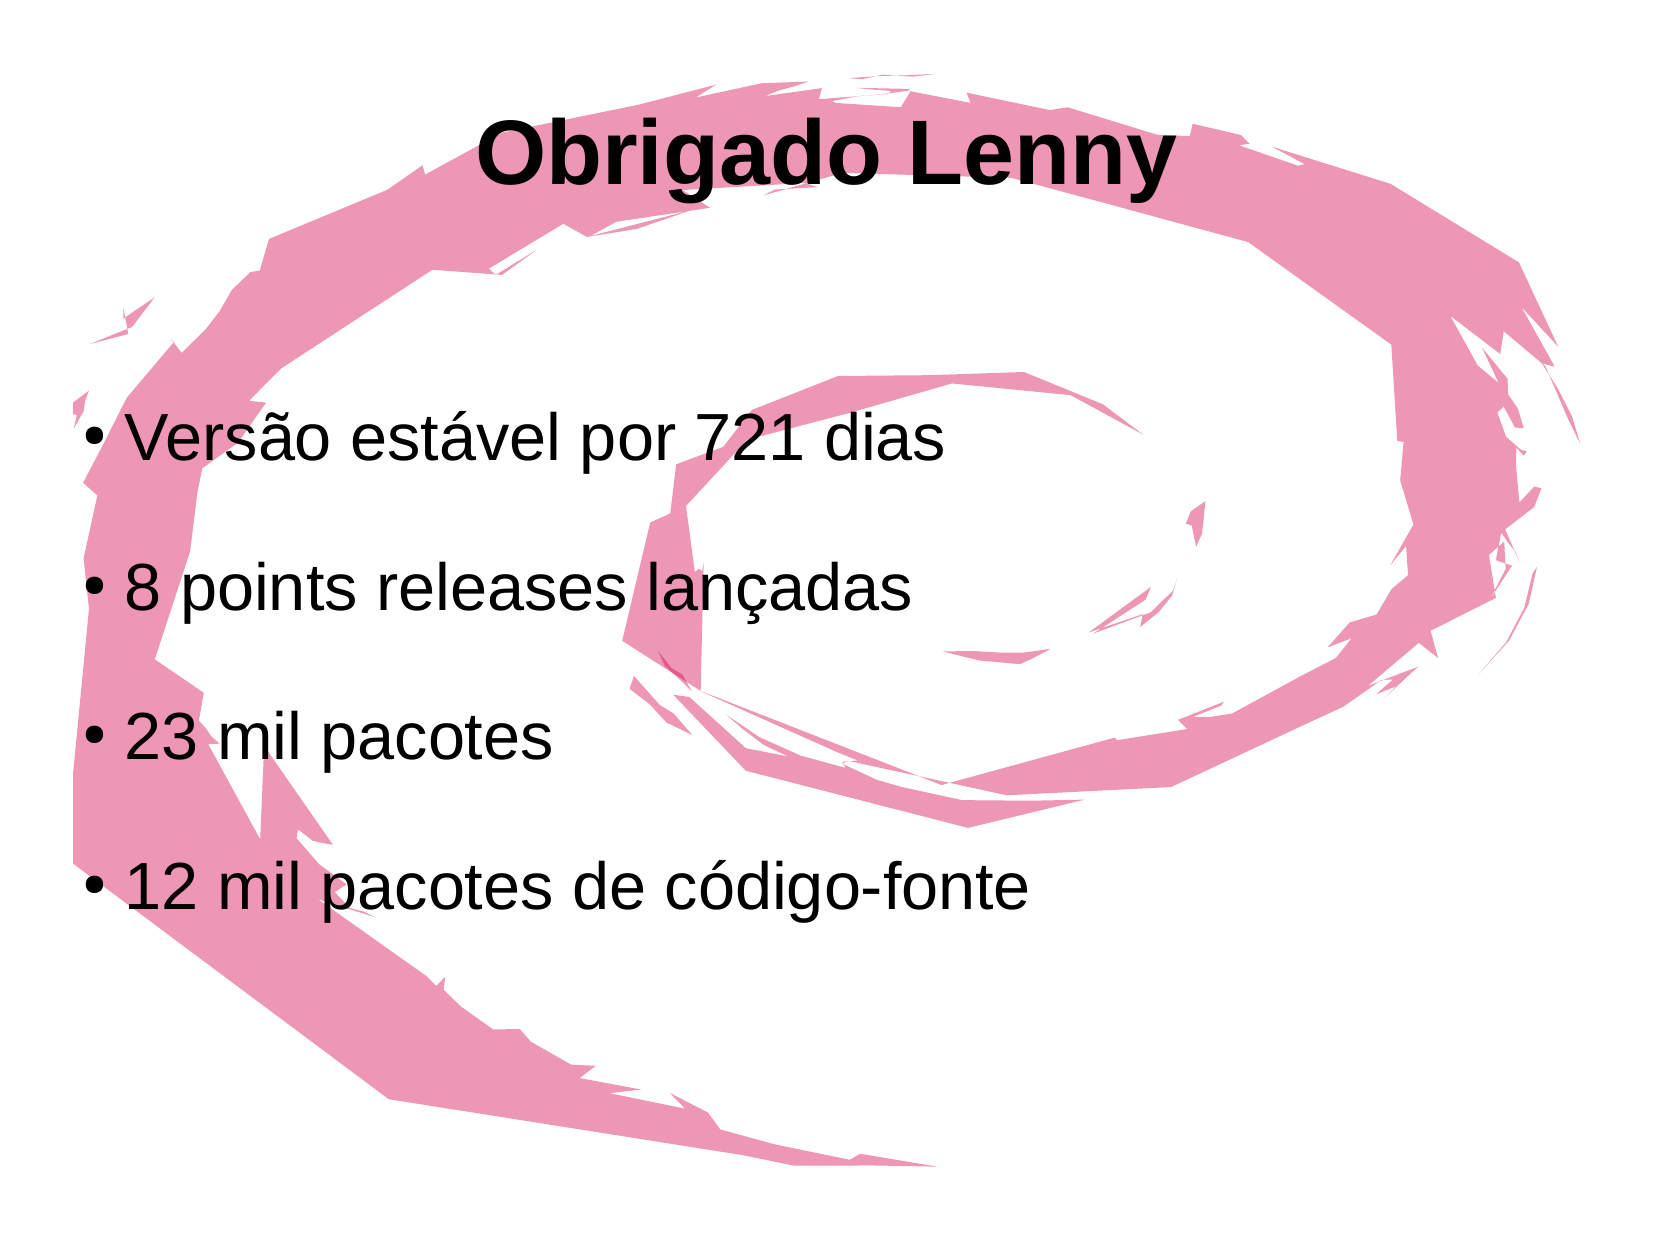

# Obrigado Lenny
 Versão estável por 721 dias
 8 points releases lançadas
 23 mil pacotes
 12 mil pacotes de código-fonte